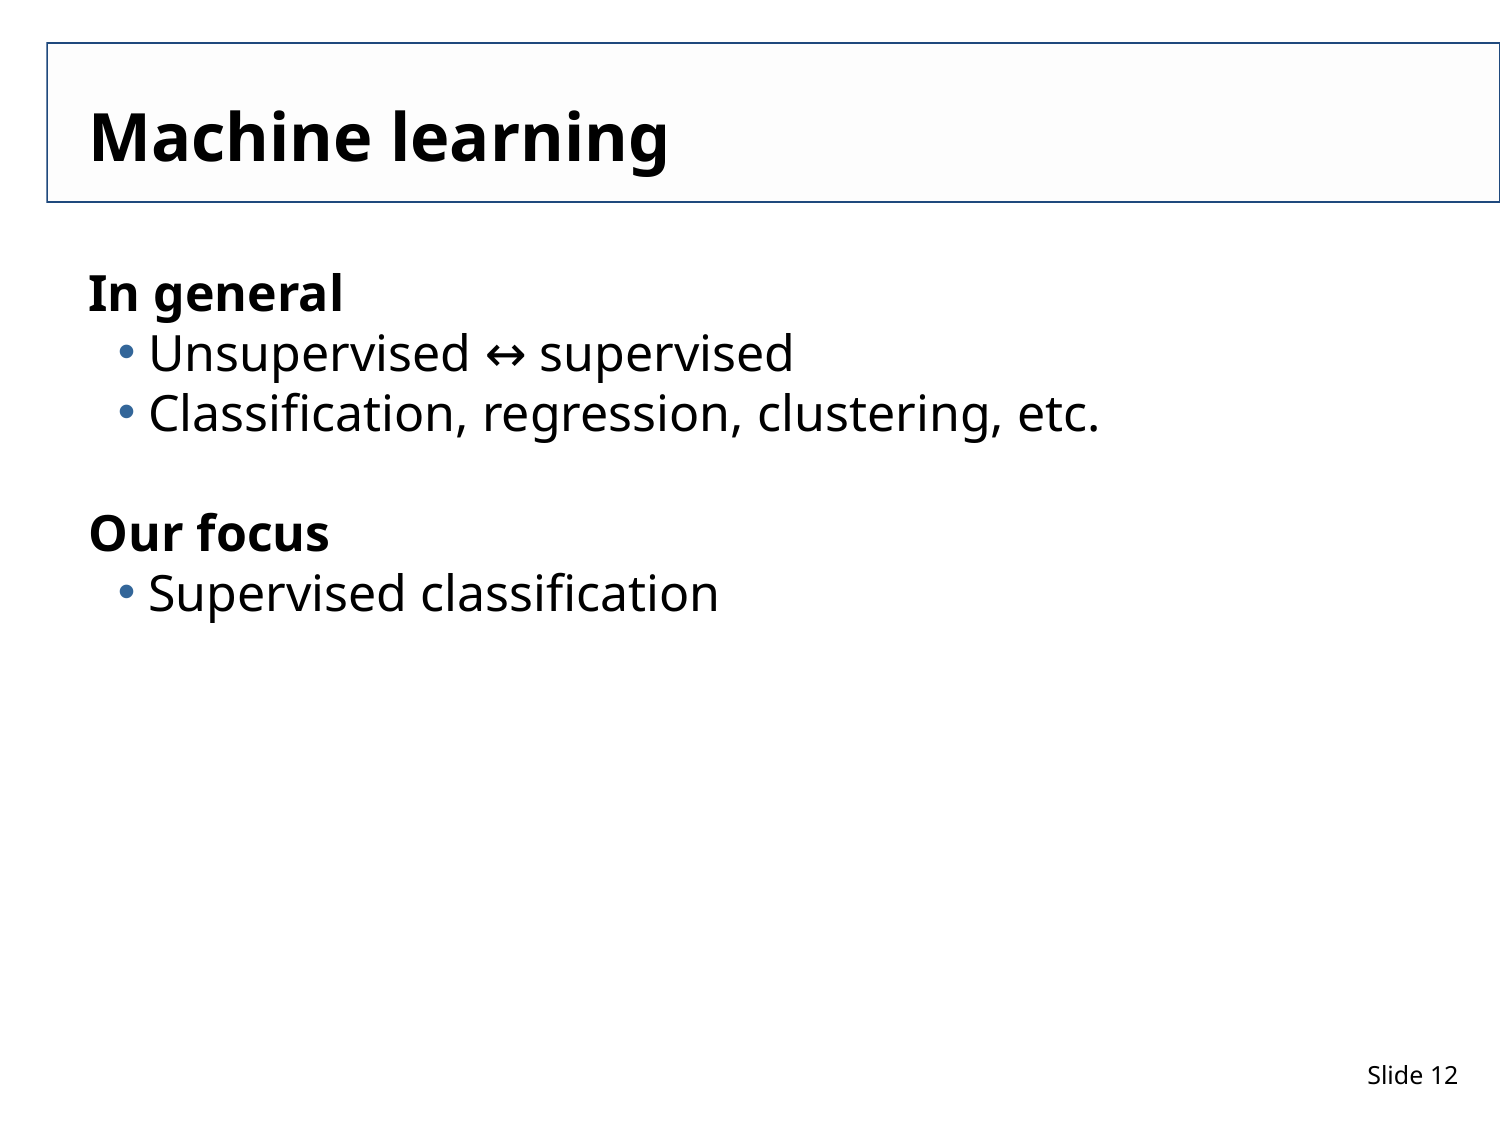

Machine learning
In general
Unsupervised ↔ supervised
Classification, regression, clustering, etc.
Our focus
Supervised classification